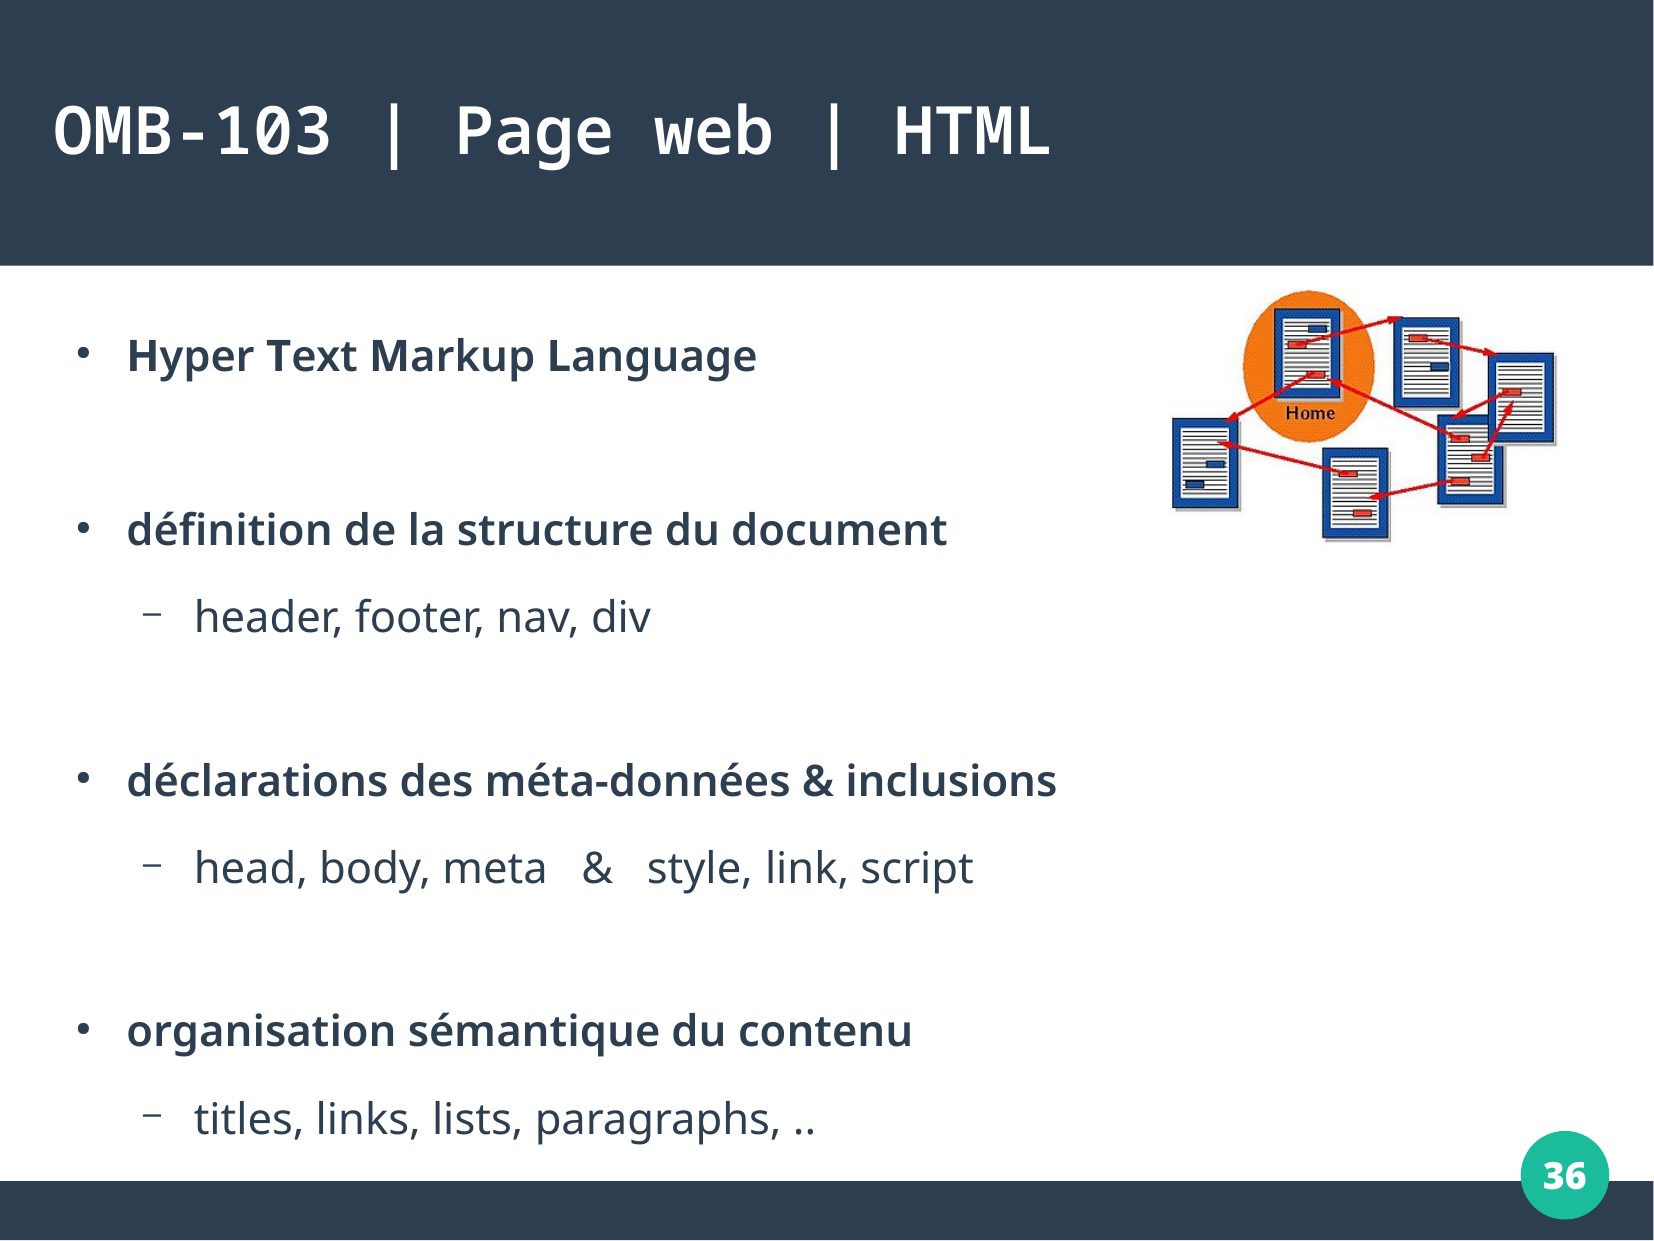

OMB-103 | Page web | HTML
# Hyper Text Markup Language
définition de la structure du document
header, footer, nav, div
déclarations des méta-données & inclusions
head, body, meta & style, link, script
organisation sémantique du contenu
titles, links, lists, paragraphs, ..
36